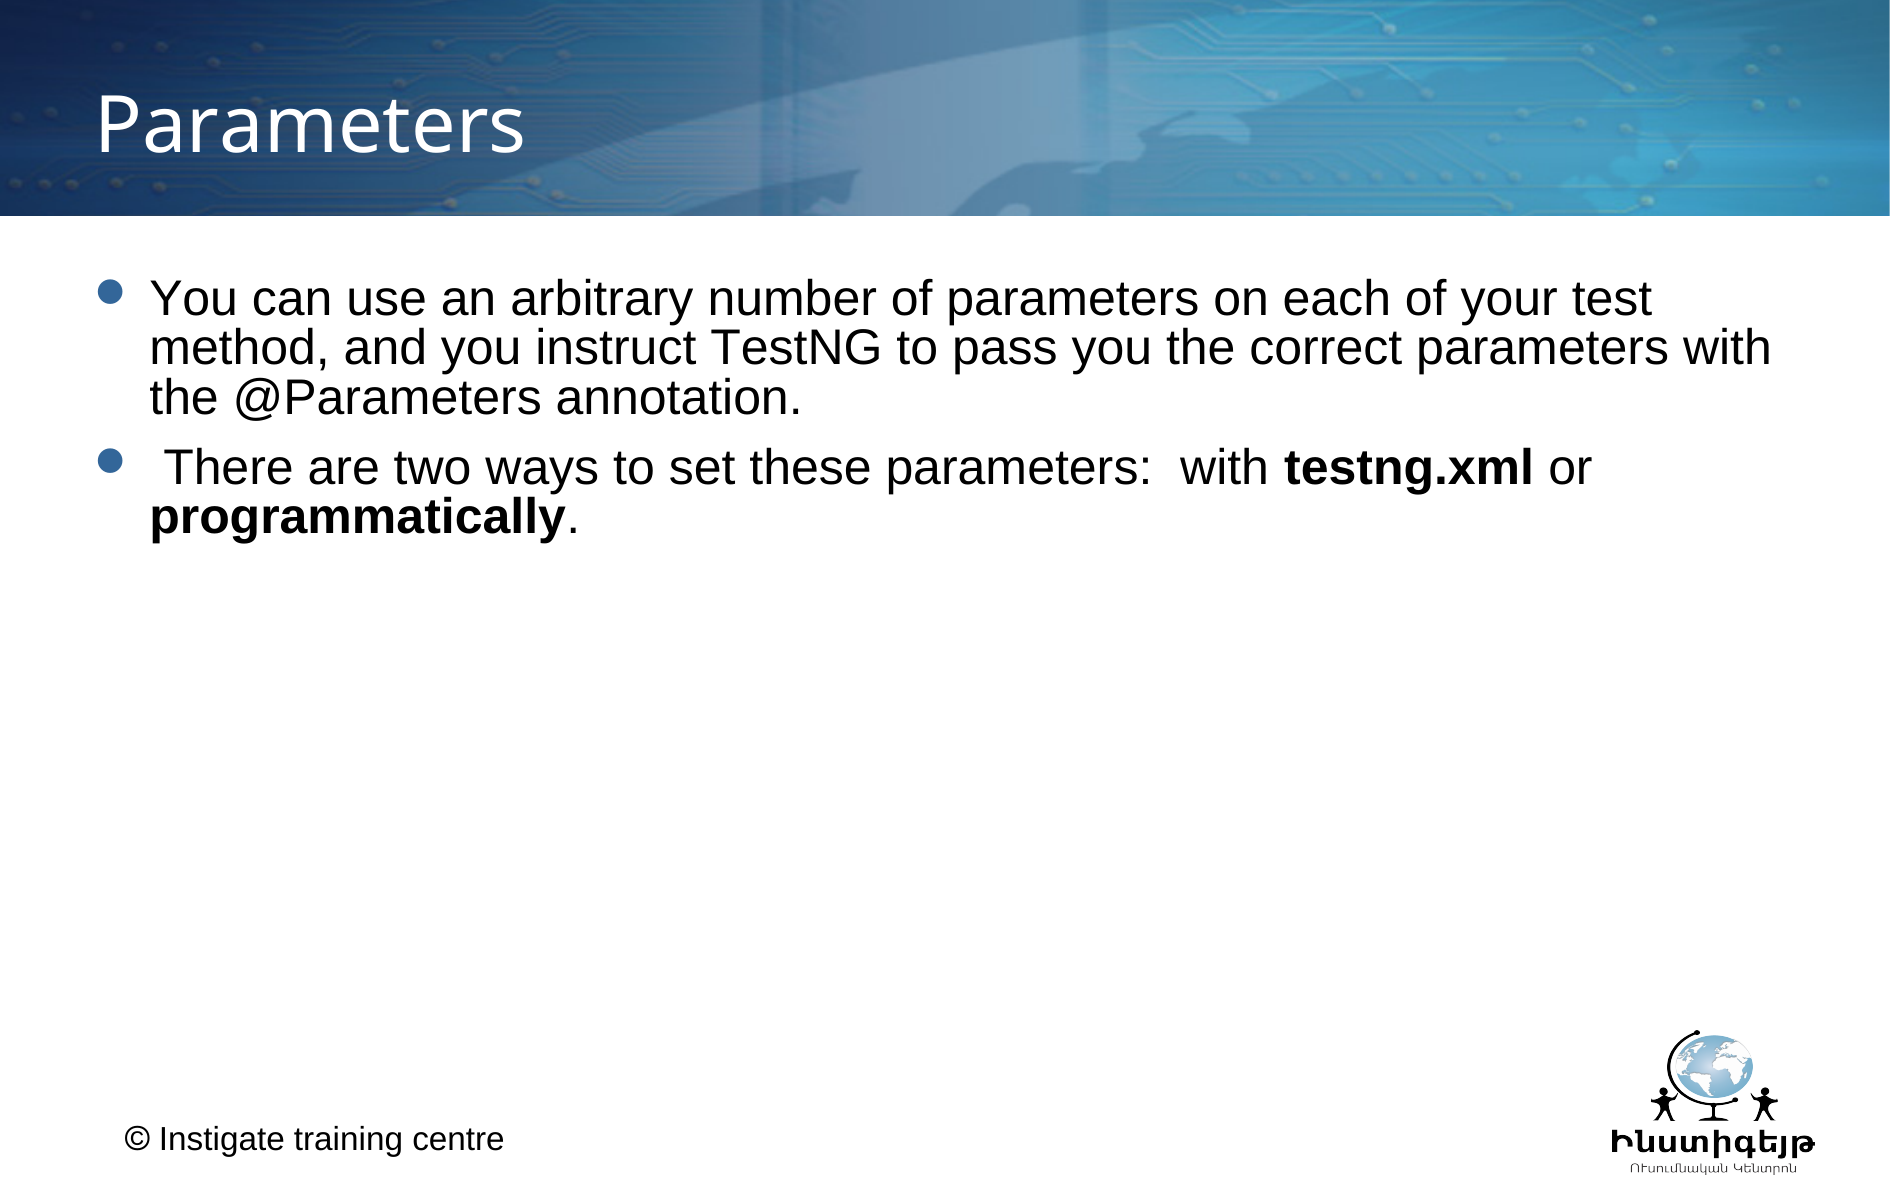

# Parameters
You can use an arbitrary number of parameters on each of your test method, and you instruct TestNG to pass you the correct parameters with the @Parameters annotation.
 There are two ways to set these parameters: with testng.xml or programmatically.